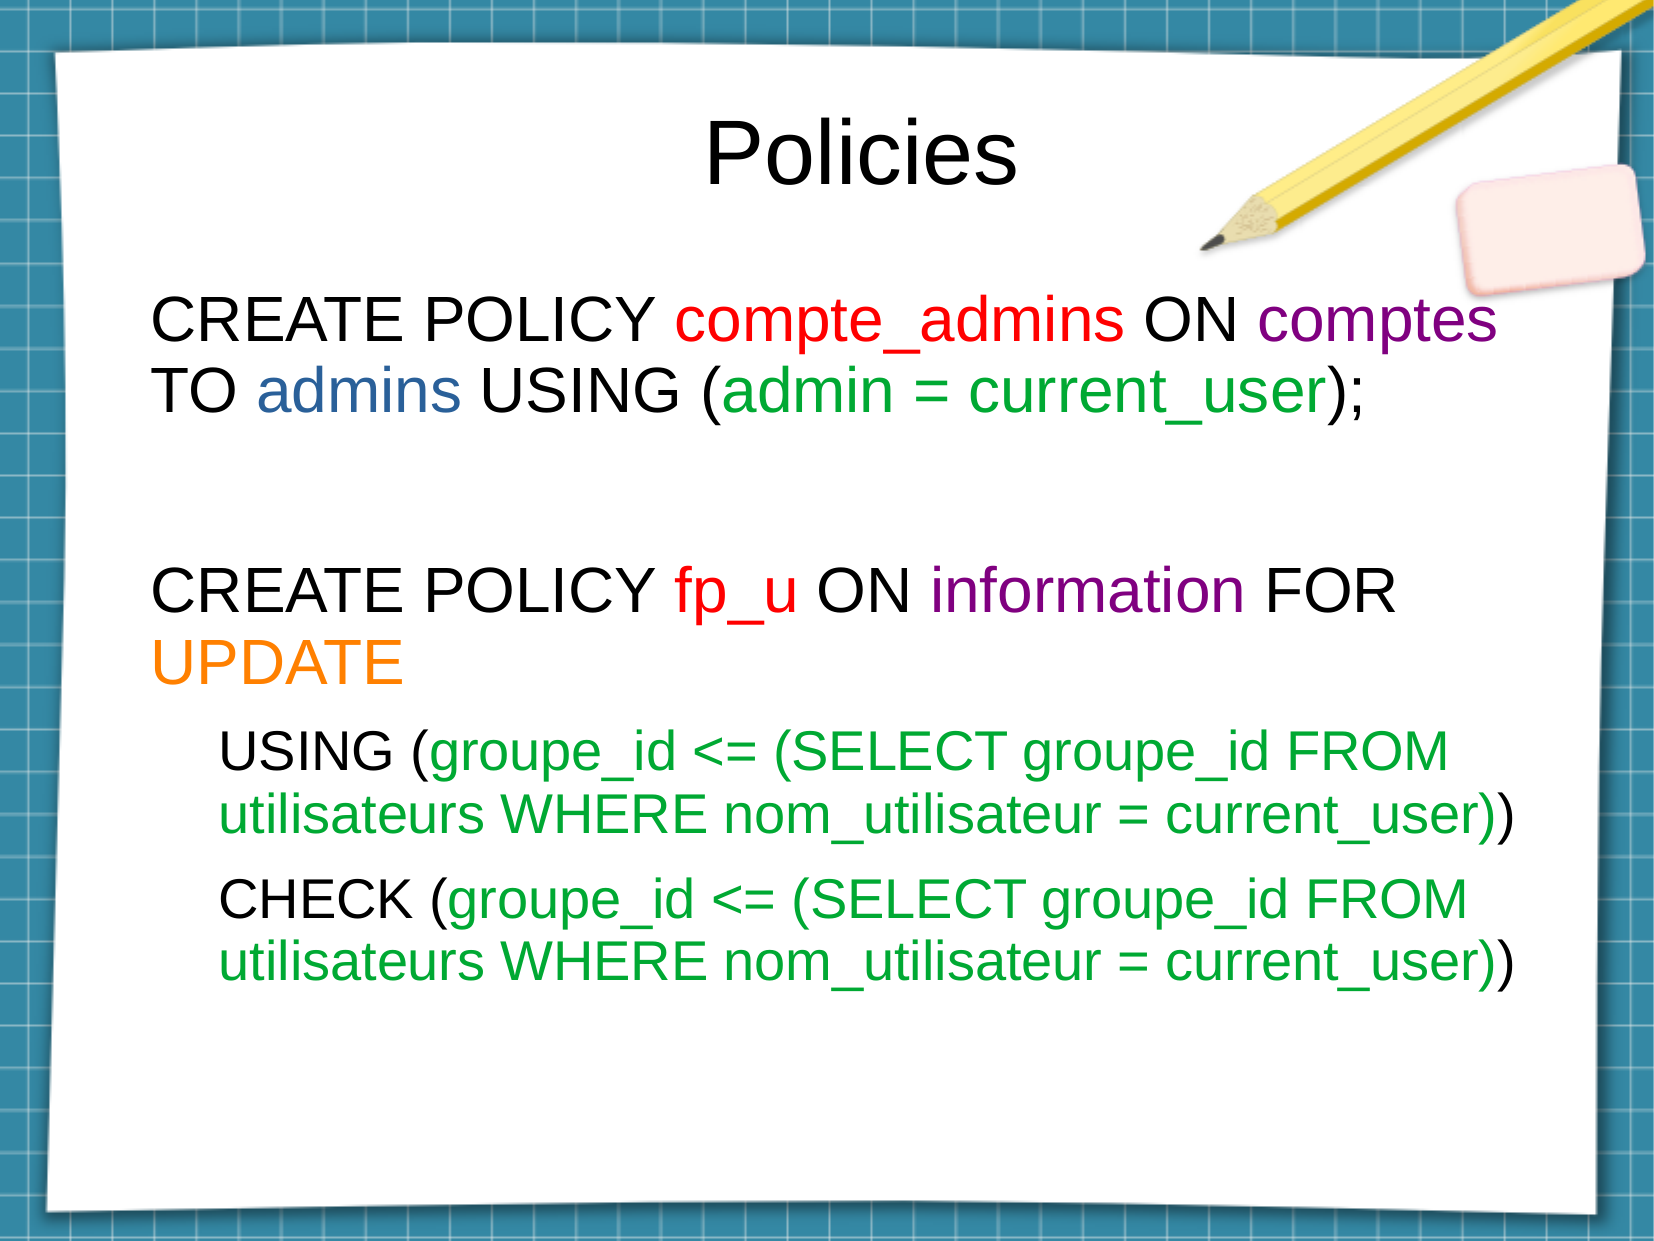

# Policies
CREATE POLICY compte_admins ON comptes TO admins USING (admin = current_user);
CREATE POLICY fp_u ON information FOR UPDATE
USING (groupe_id <= (SELECT groupe_id FROM utilisateurs WHERE nom_utilisateur = current_user))
CHECK (groupe_id <= (SELECT groupe_id FROM utilisateurs WHERE nom_utilisateur = current_user))